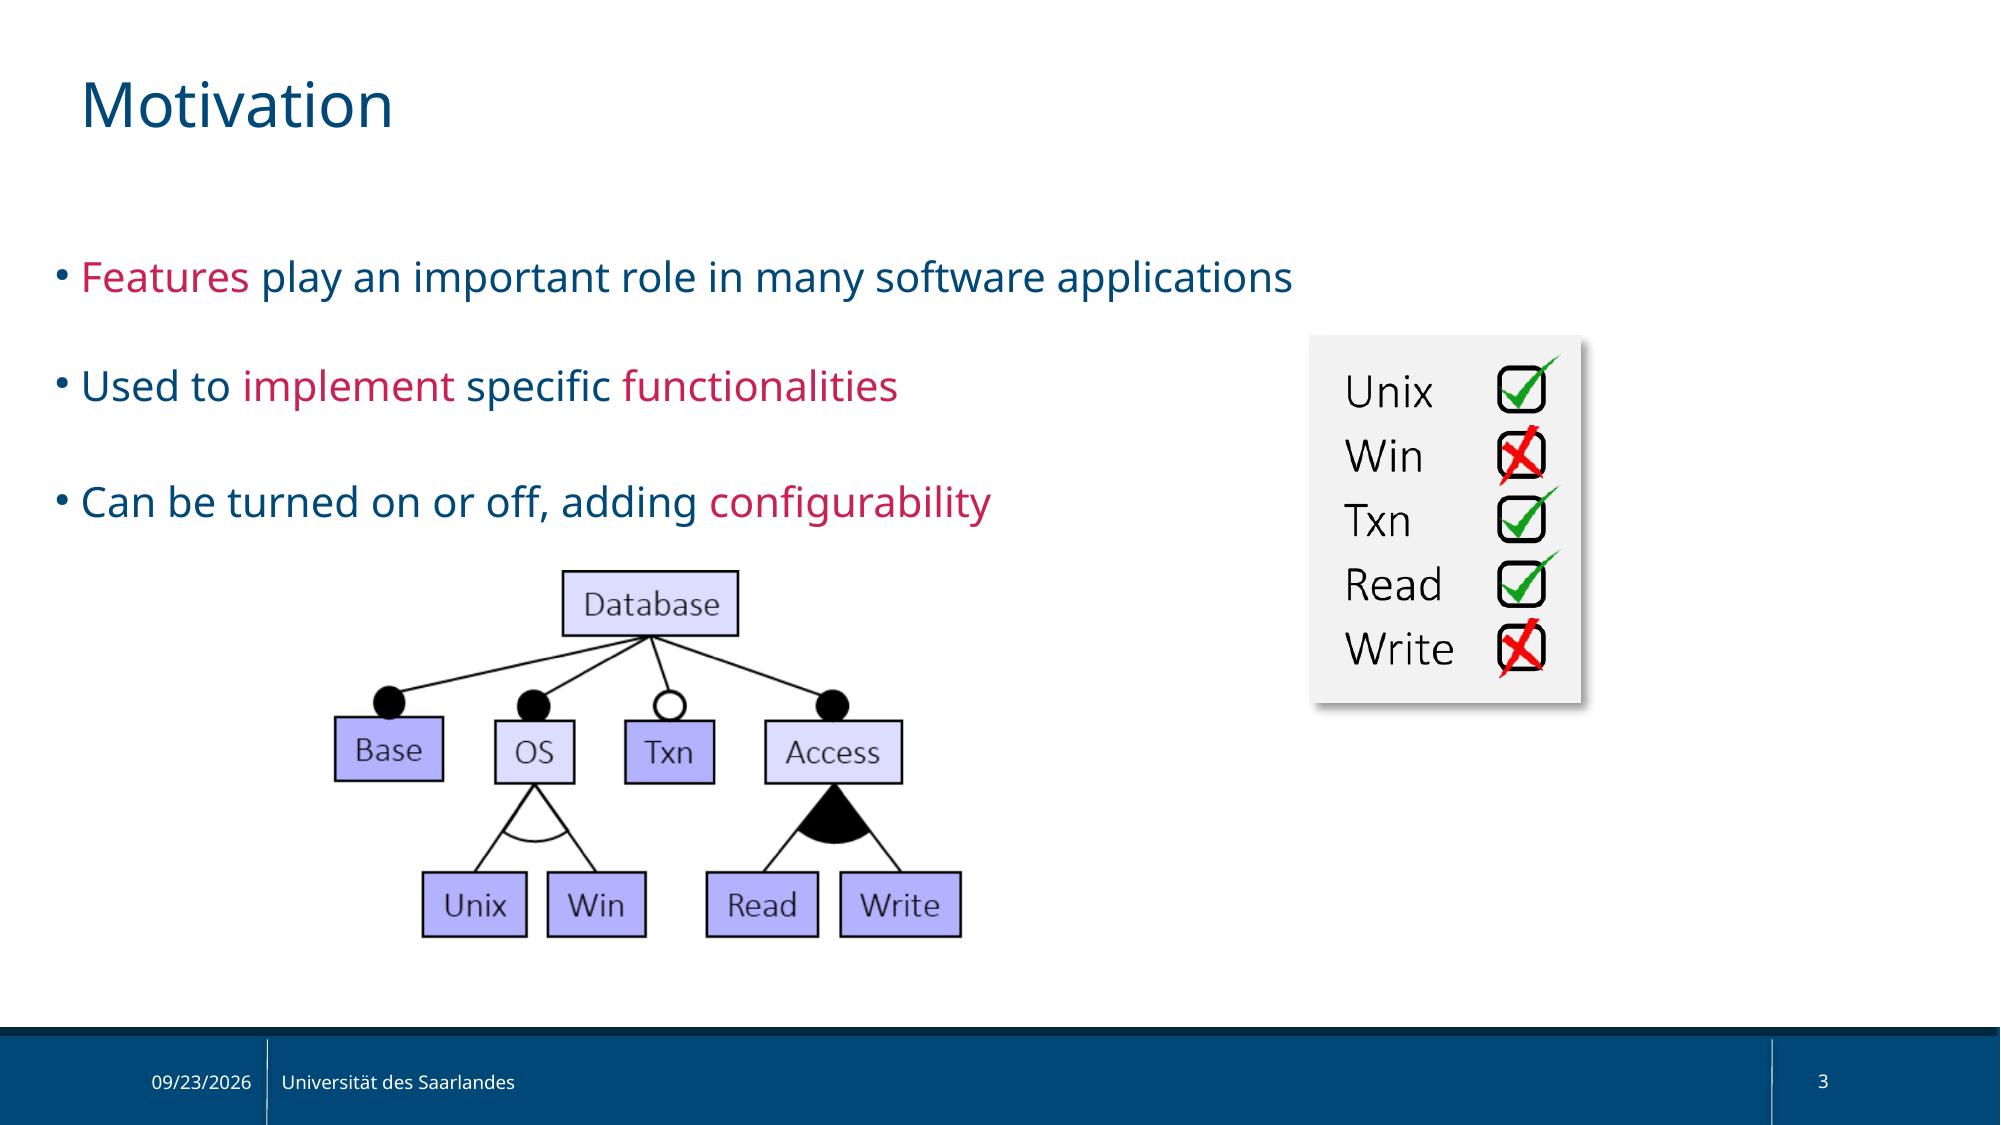

Motivation
# Features play an important role in many software applications
 Used to implement specific functionalities
 Can be turned on or off, adding configurability
Universität des Saarlandes